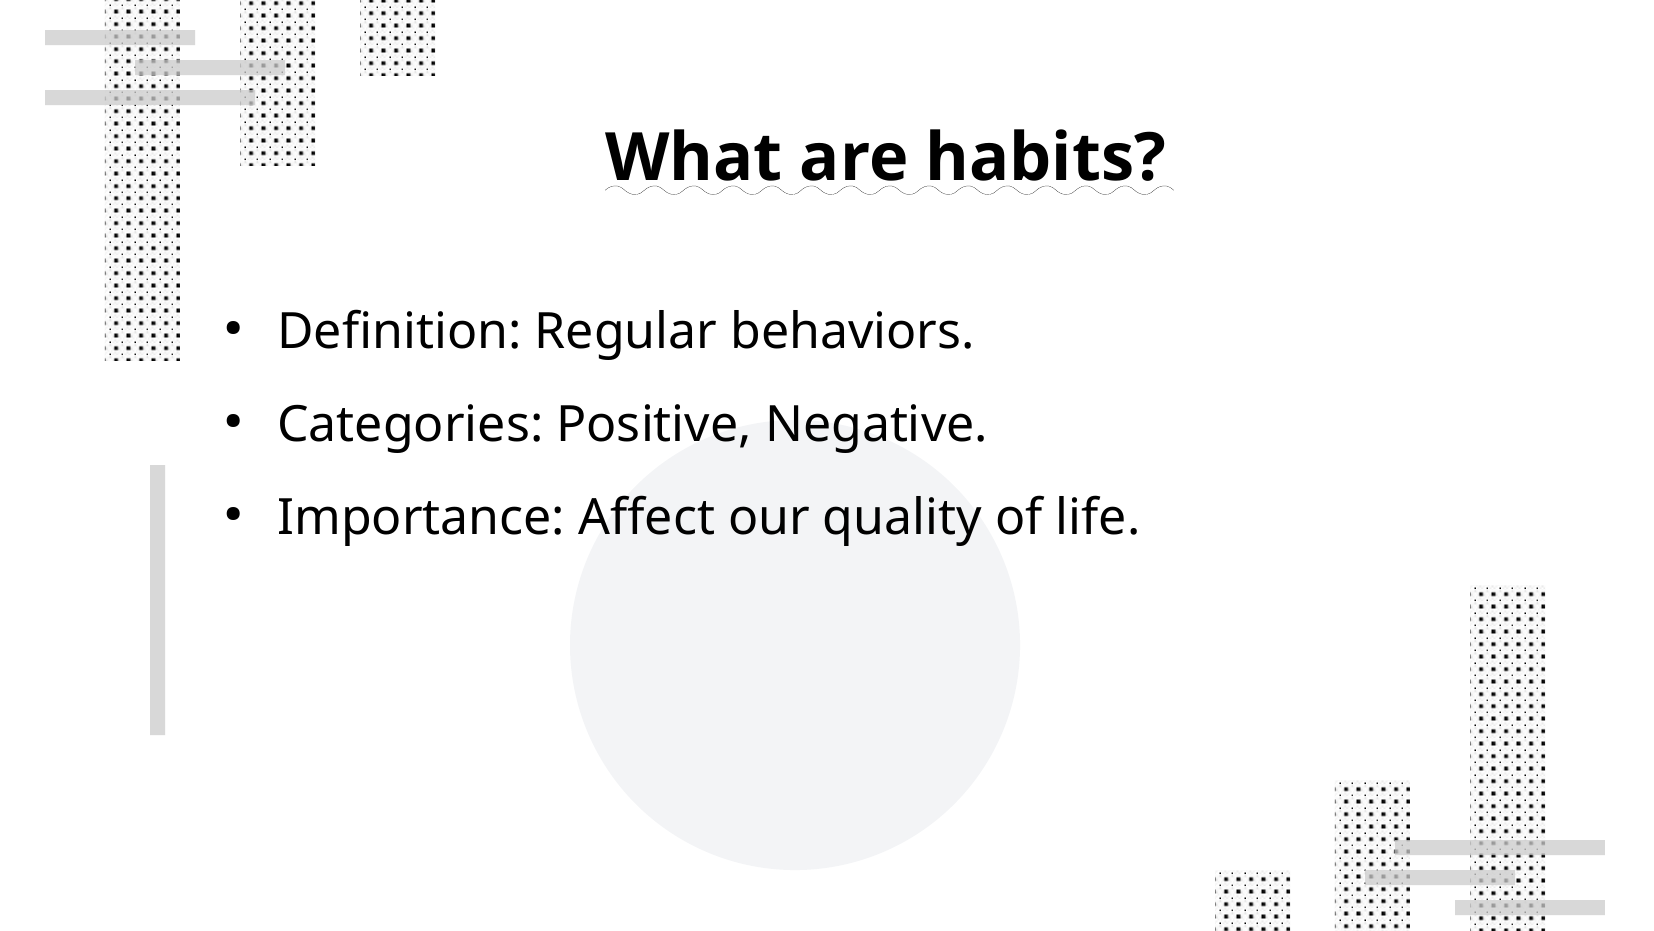

# What are habits?
Definition: Regular behaviors.
Categories: Positive, Negative.
Importance: Affect our quality of life.